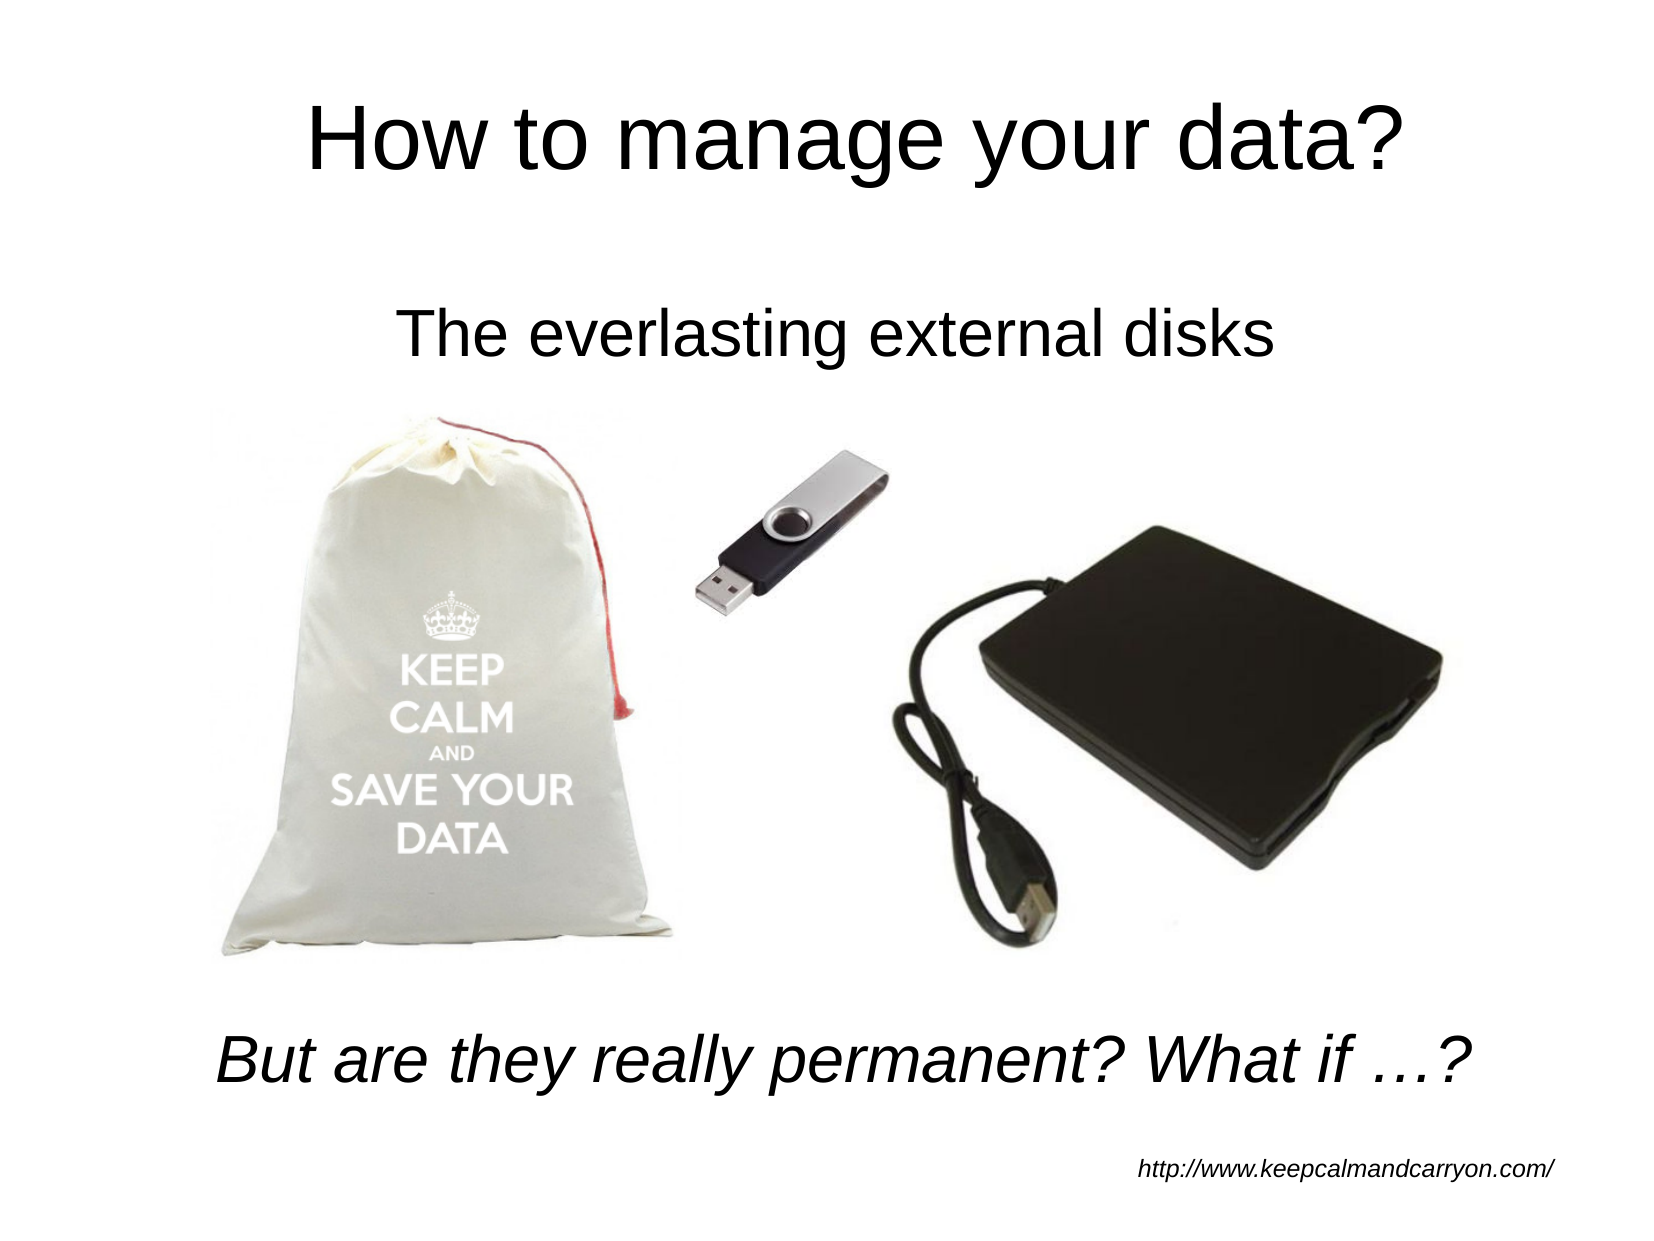

# How to manage your data?
The everlasting external disks
But are they really permanent? What if …?
http://www.keepcalmandcarryon.com/